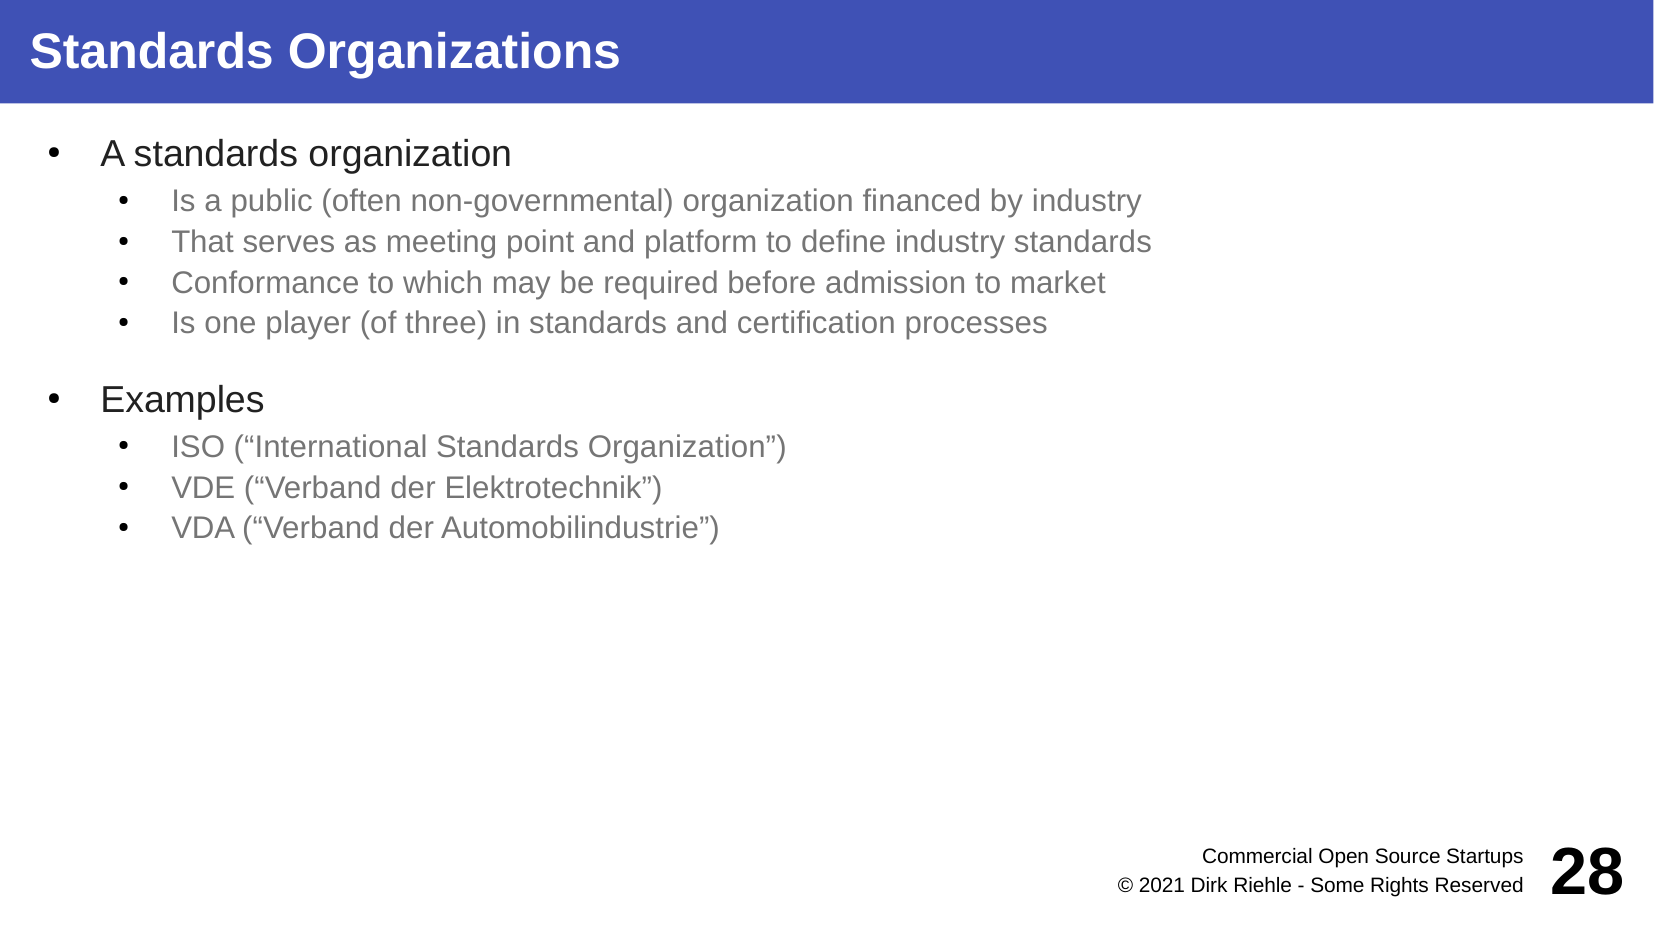

# Standards Organizations
A standards organization
Is a public (often non-governmental) organization financed by industry
That serves as meeting point and platform to define industry standards
Conformance to which may be required before admission to market
Is one player (of three) in standards and certification processes
Examples
ISO (“International Standards Organization”)
VDE (“Verband der Elektrotechnik”)
VDA (“Verband der Automobilindustrie”)
Commercial Open Source Startups
28
© 2021 Dirk Riehle - Some Rights Reserved